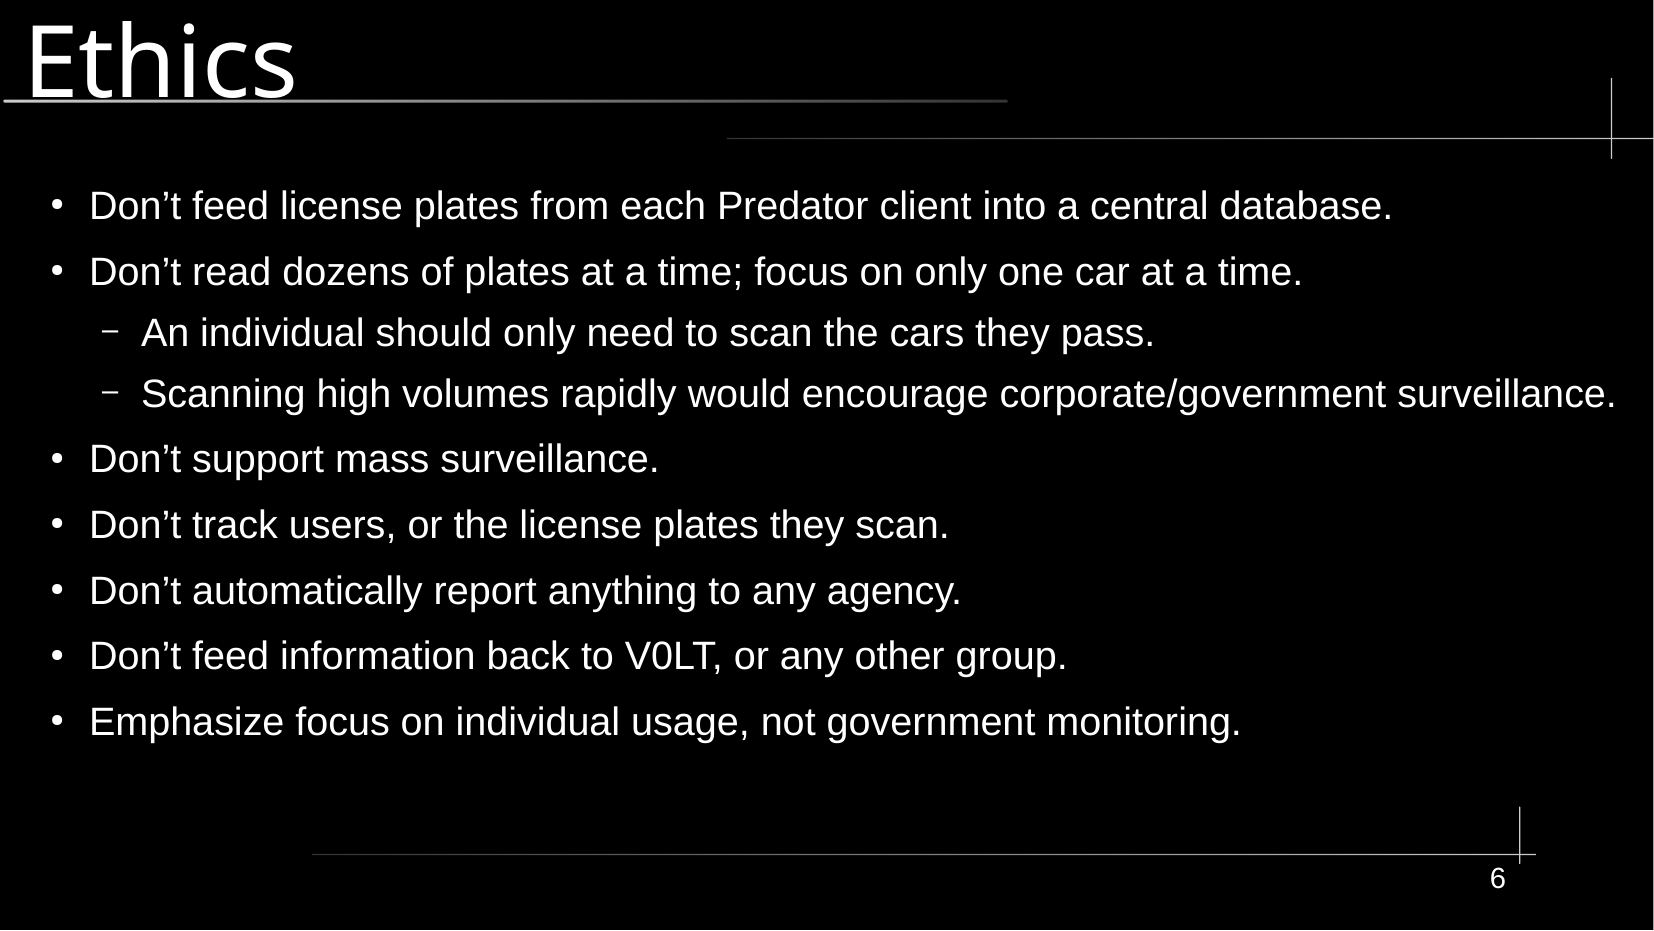

# Ethics
Don’t feed license plates from each Predator client into a central database.
Don’t read dozens of plates at a time; focus on only one car at a time.
An individual should only need to scan the cars they pass.
Scanning high volumes rapidly would encourage corporate/government surveillance.
Don’t support mass surveillance.
Don’t track users, or the license plates they scan.
Don’t automatically report anything to any agency.
Don’t feed information back to V0LT, or any other group.
Emphasize focus on individual usage, not government monitoring.
6